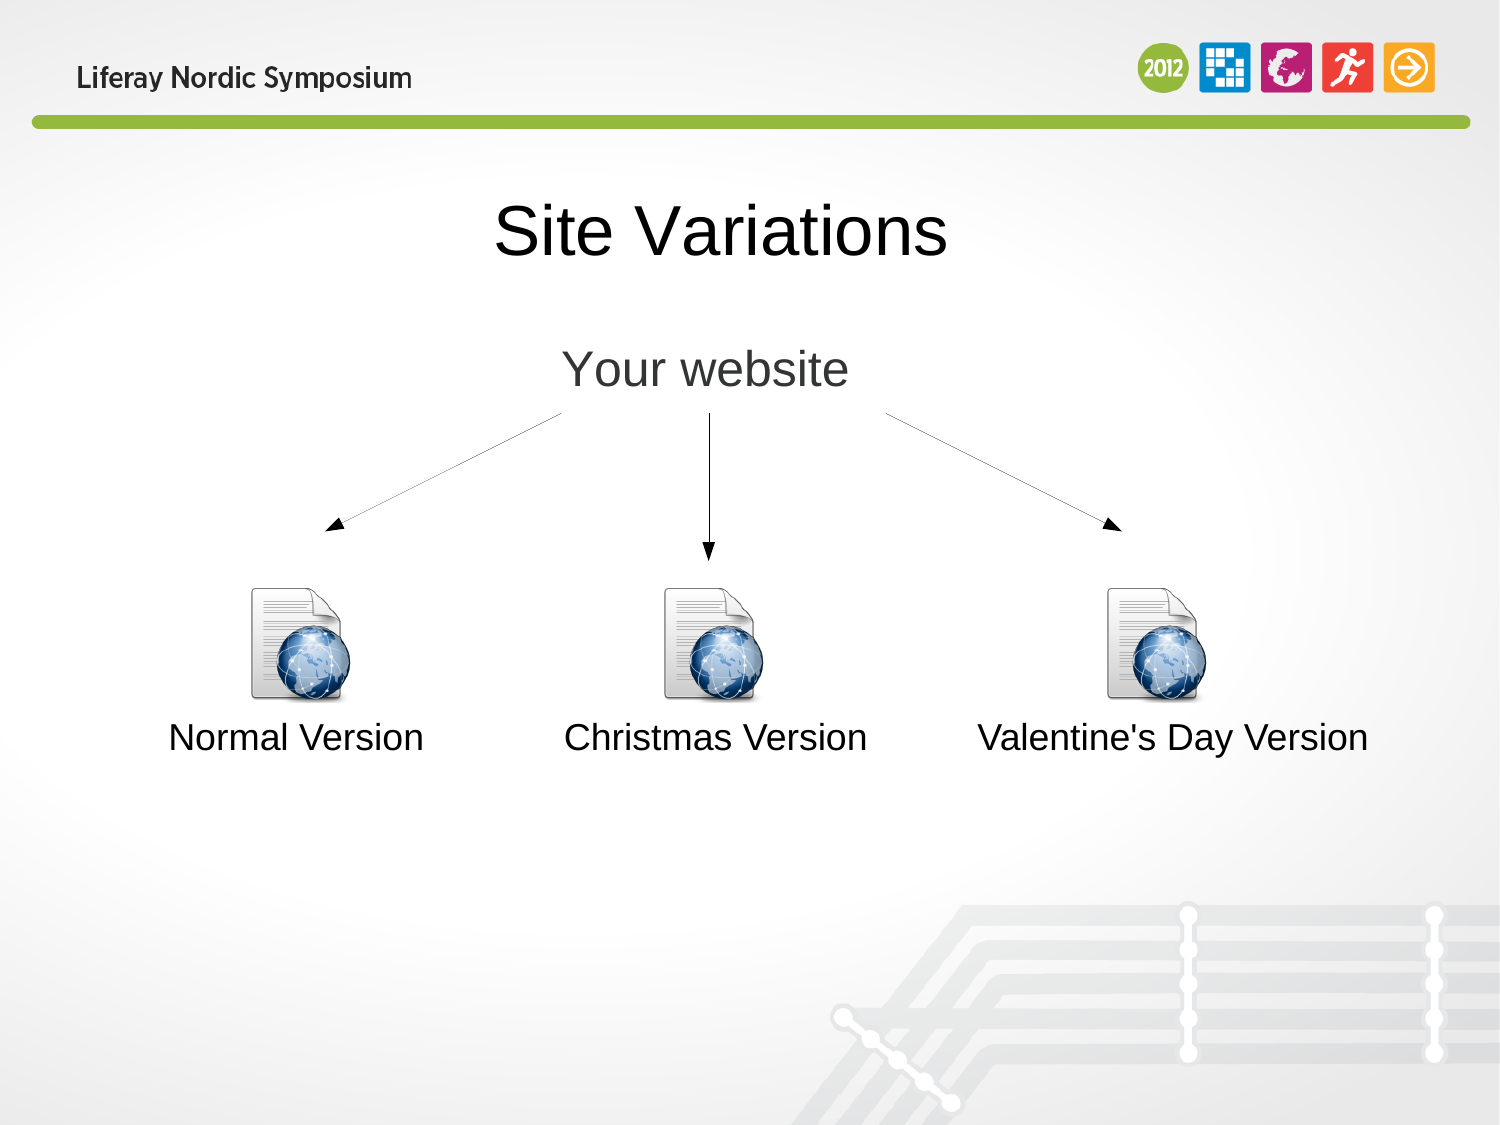

# Site Variations
Your website
Normal Version
Christmas Version
Valentine's Day Version